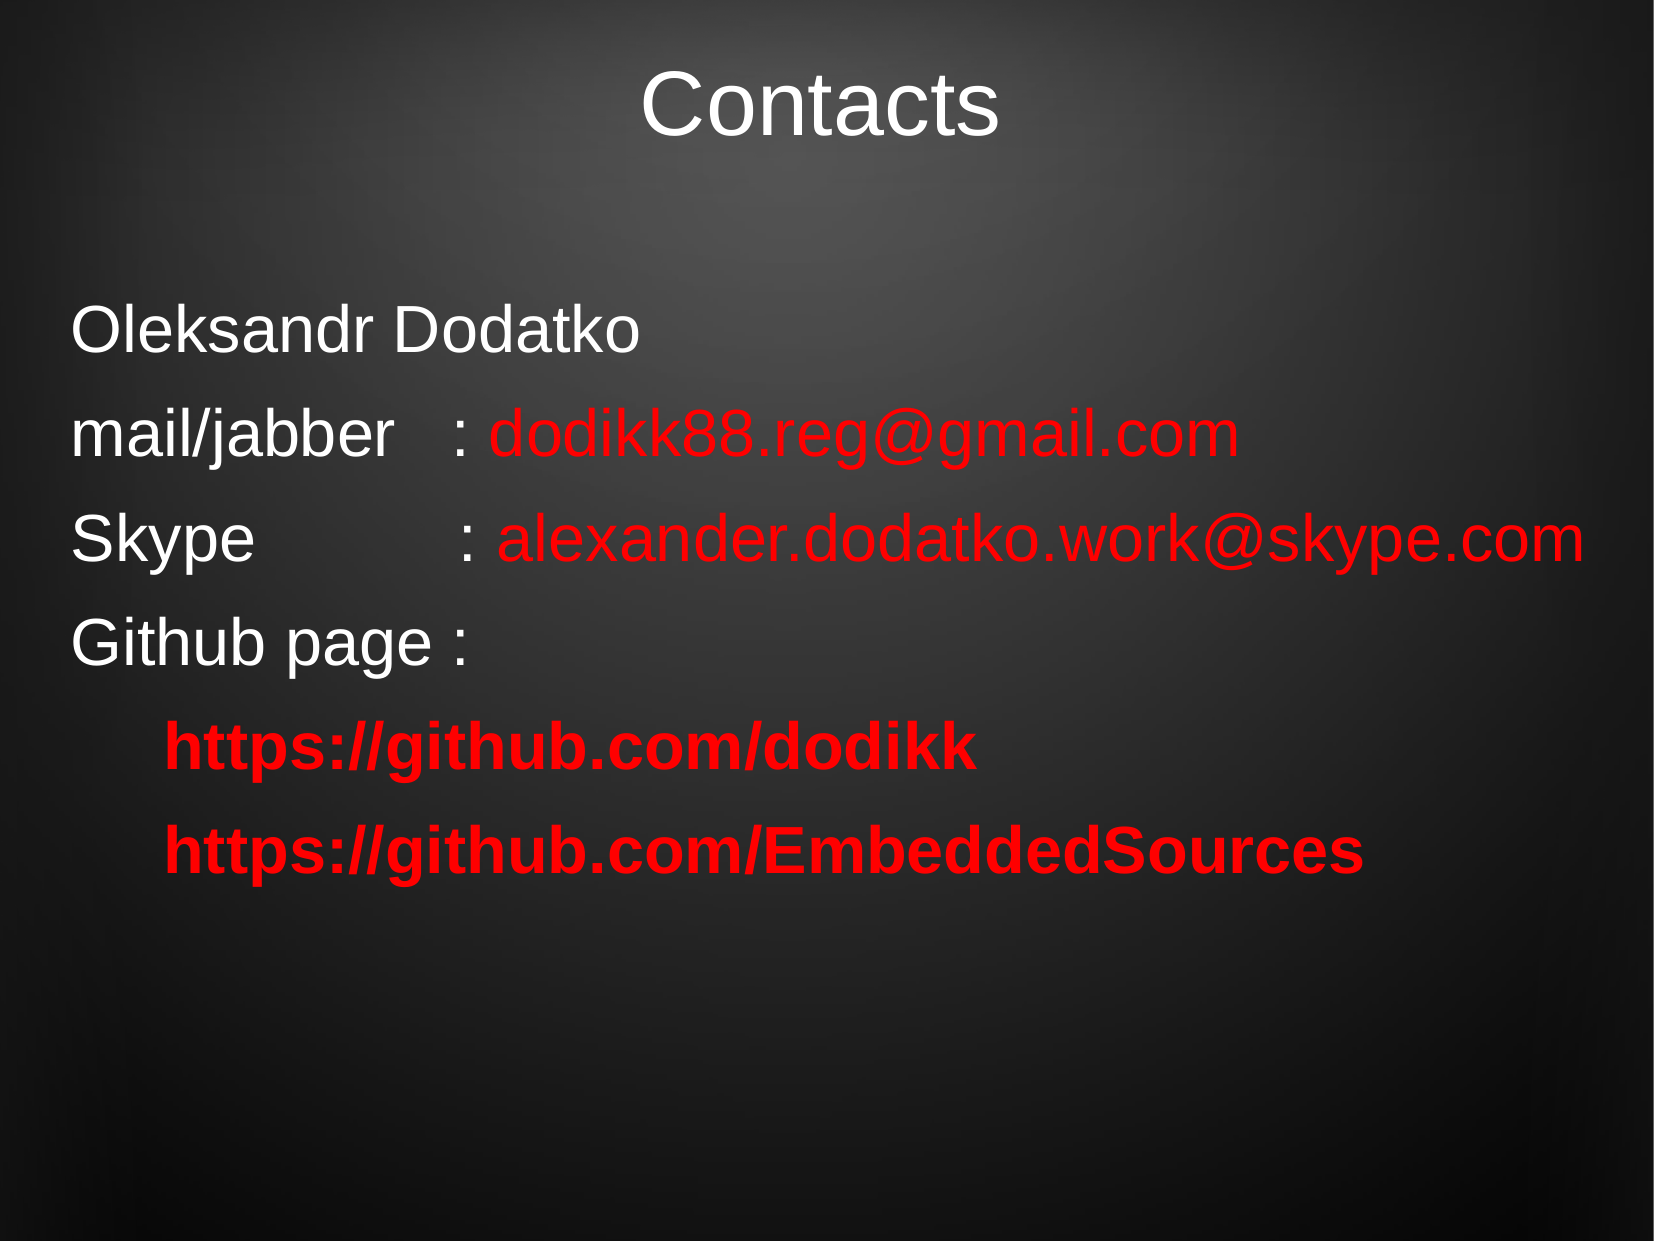

# Contacts
Oleksandr Dodatko
mail/jabber : dodikk88.reg@gmail.com
Skype : alexander.dodatko.work@skype.com
Github page :
 https://github.com/dodikk
 https://github.com/EmbeddedSources